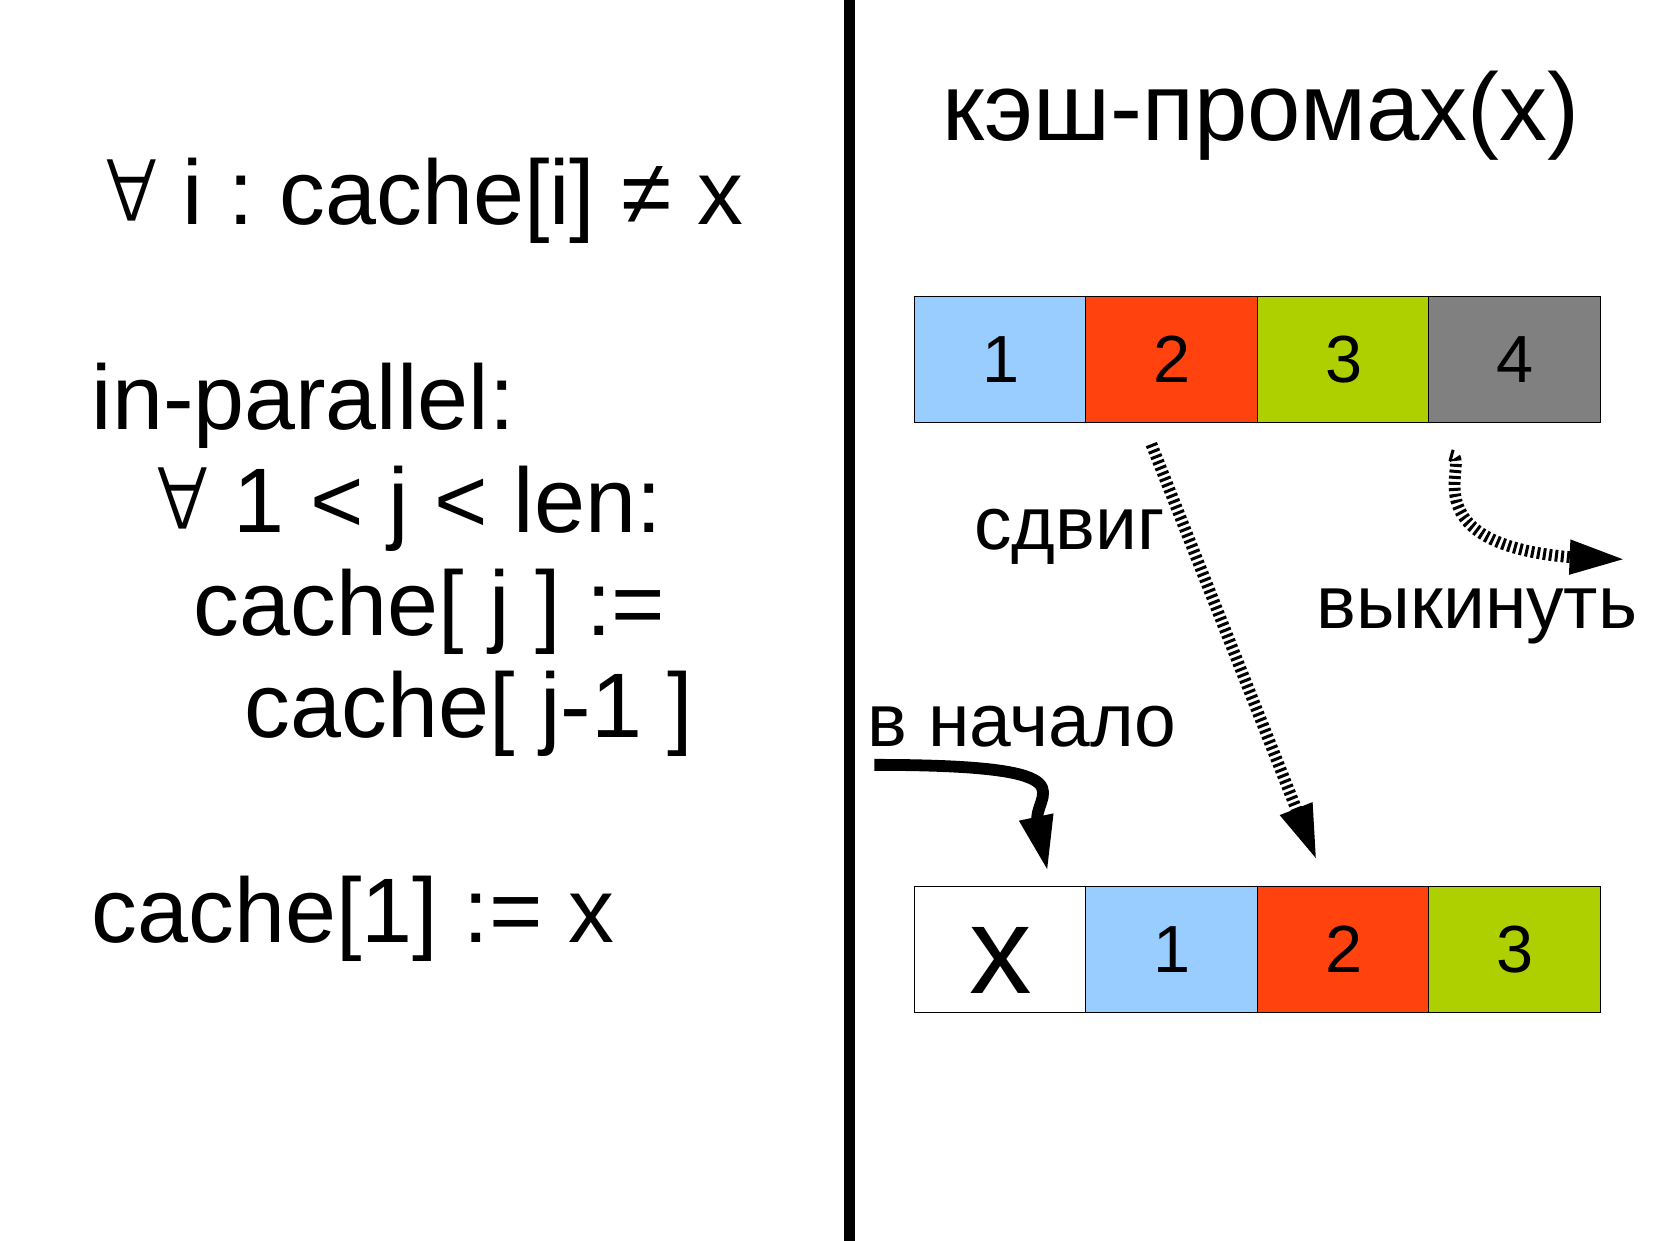

кэш-промах(x)
 i : cache[i] ≠ x
in-parallel:
  1 < j < len:
 cache[ j ] :=
 cache[ j-1 ]
cache[1] := x
1
2
3
4
сдвиг
выкинуть
в начало
x
1
2
3